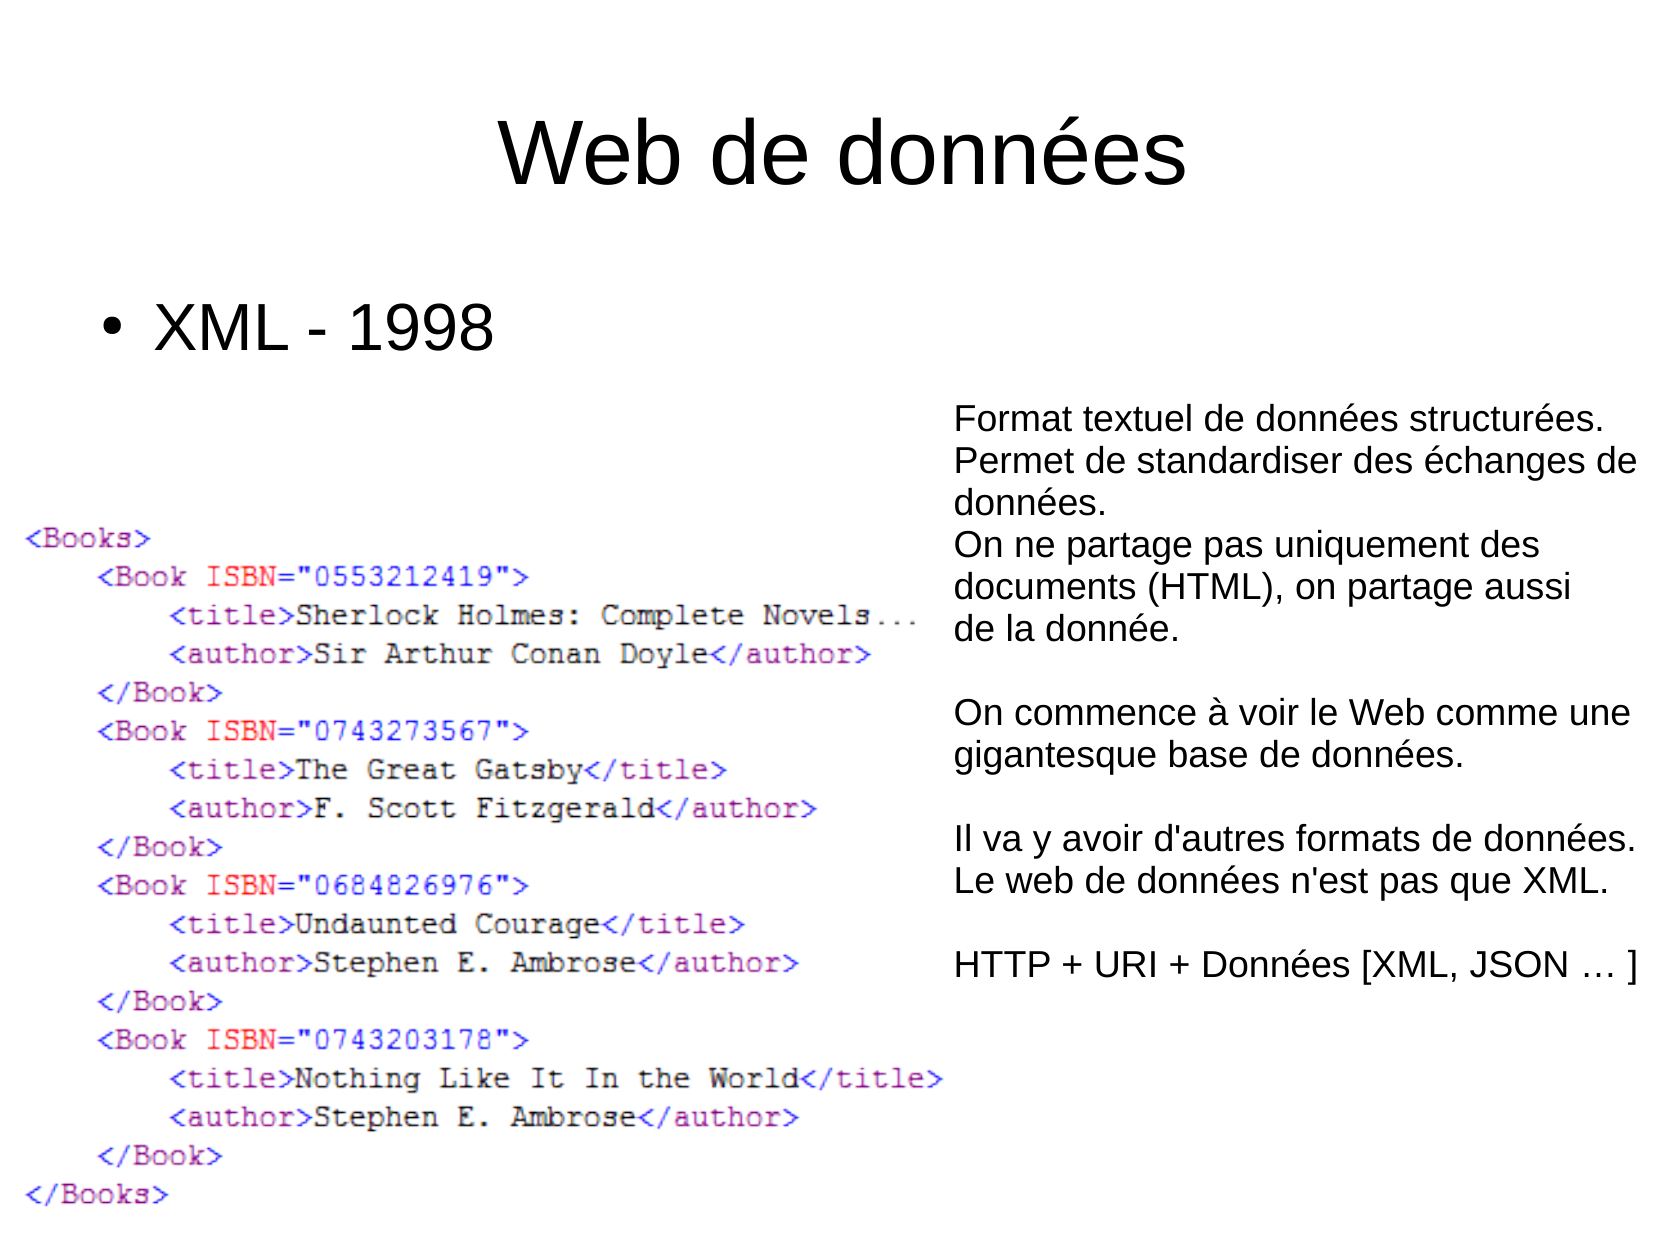

# Web de données
XML - 1998
Format textuel de données structurées.
Permet de standardiser des échanges de
données.
On ne partage pas uniquement des
documents (HTML), on partage aussi
de la donnée.
On commence à voir le Web comme une
gigantesque base de données.
Il va y avoir d'autres formats de données.
Le web de données n'est pas que XML.
HTTP + URI + Données [XML, JSON … ]